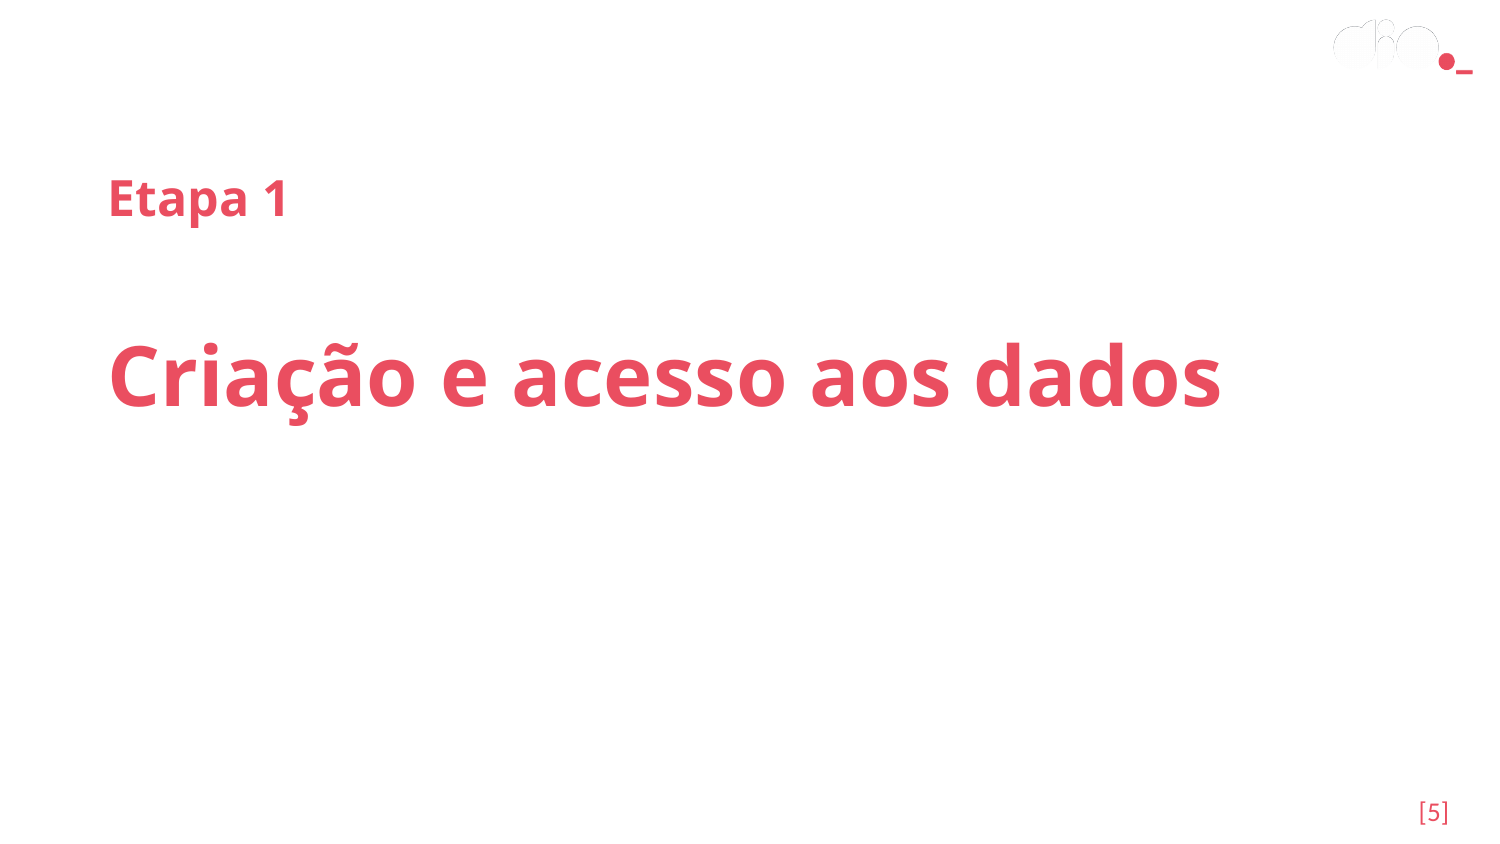

Etapa 1
Criação e acesso aos dados